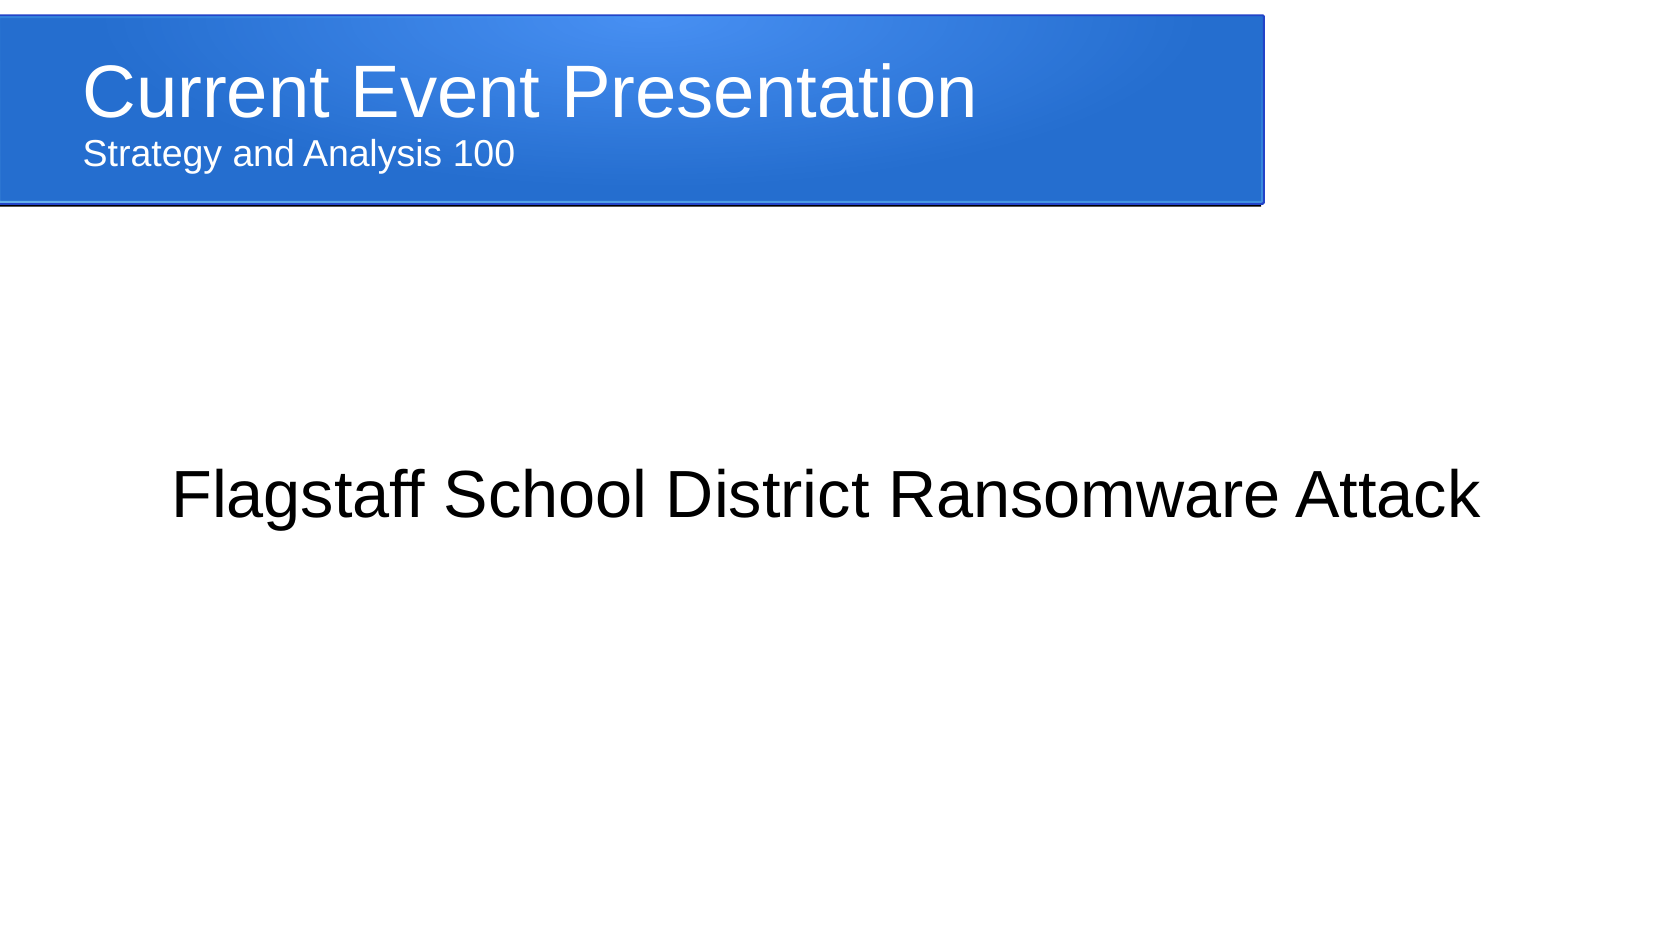

# Current Event Presentation Strategy and Analysis 100
Flagstaff School District Ransomware Attack